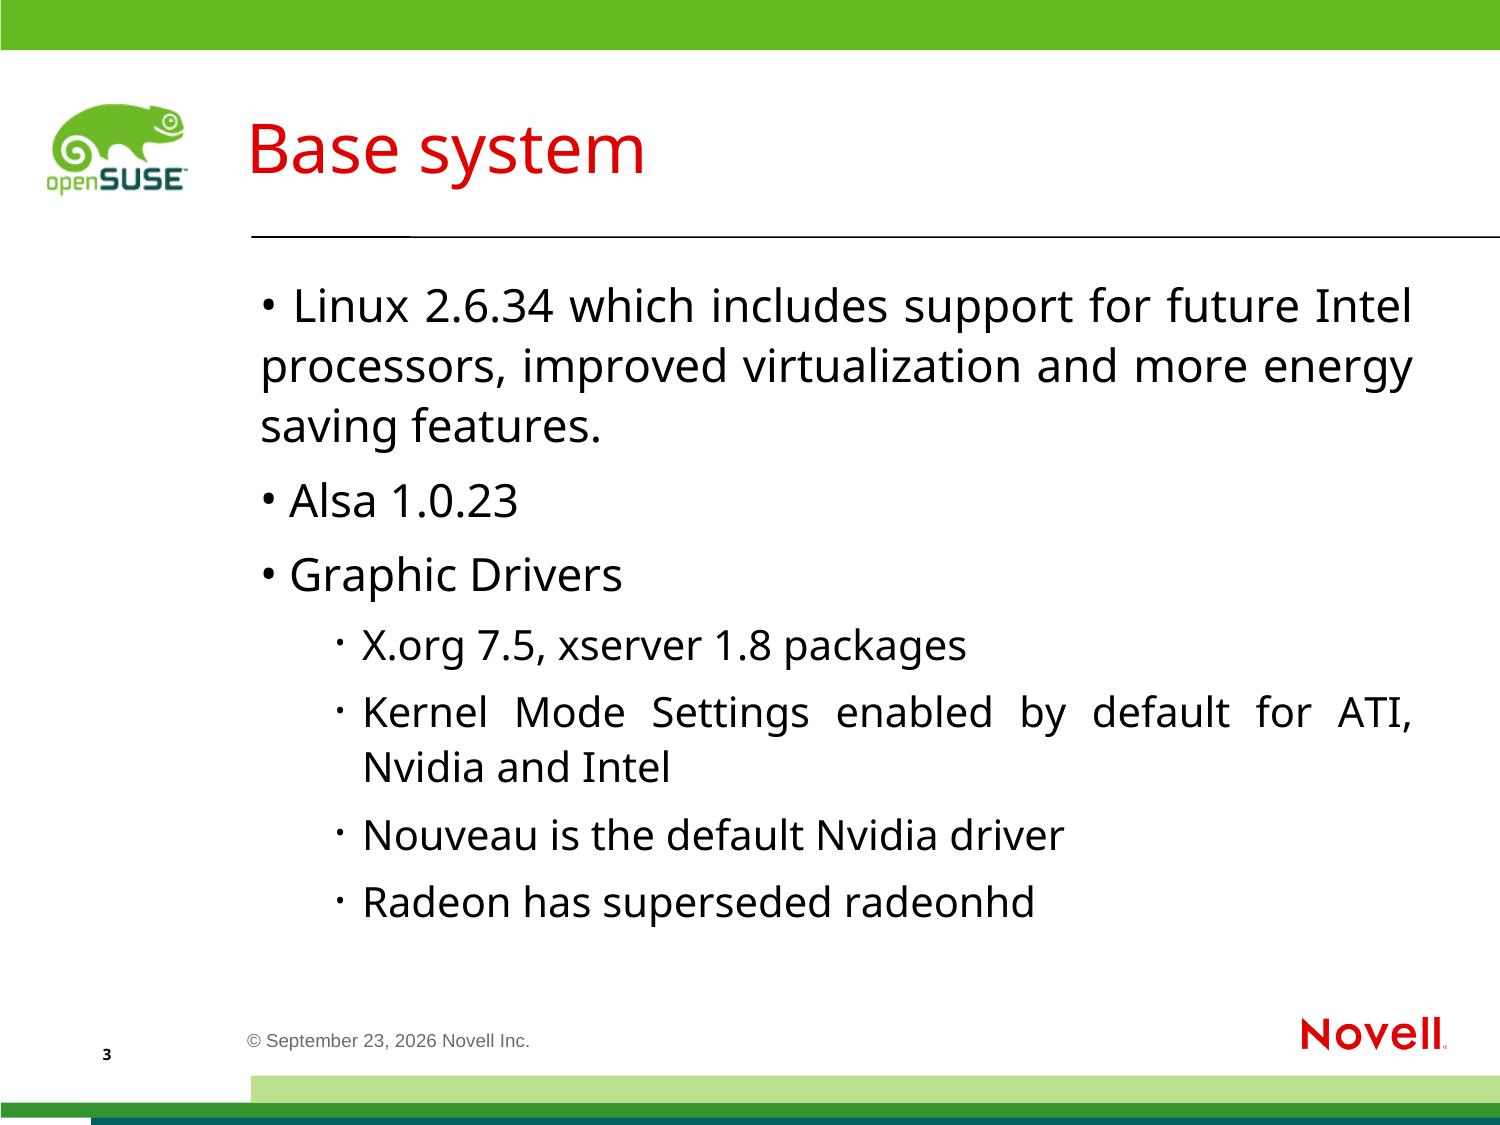

# Base system
 Linux 2.6.34 which includes support for future Intel processors, improved virtualization and more energy saving features.
 Alsa 1.0.23
 Graphic Drivers
X.org 7.5, xserver 1.8 packages
Kernel Mode Settings enabled by default for ATI, Nvidia and Intel
Nouveau is the default Nvidia driver
Radeon has superseded radeonhd